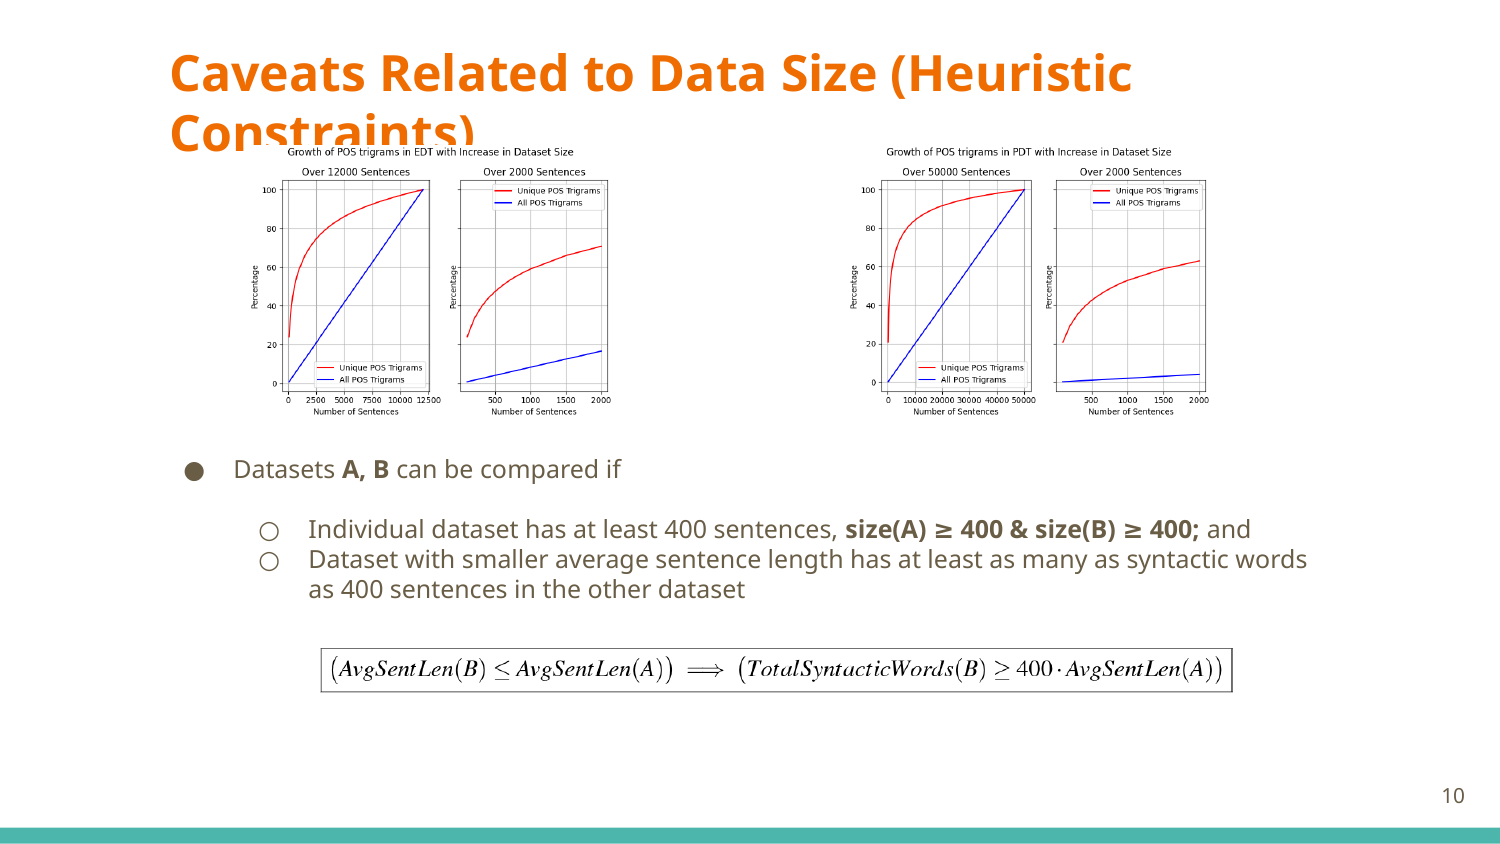

# Caveats Related to Data Size (Heuristic Constraints)
Datasets A, B can be compared if
Individual dataset has at least 400 sentences, size(A) ≥ 400 & size(B) ≥ 400; and
Dataset with smaller average sentence length has at least as many as syntactic words as 400 sentences in the other dataset